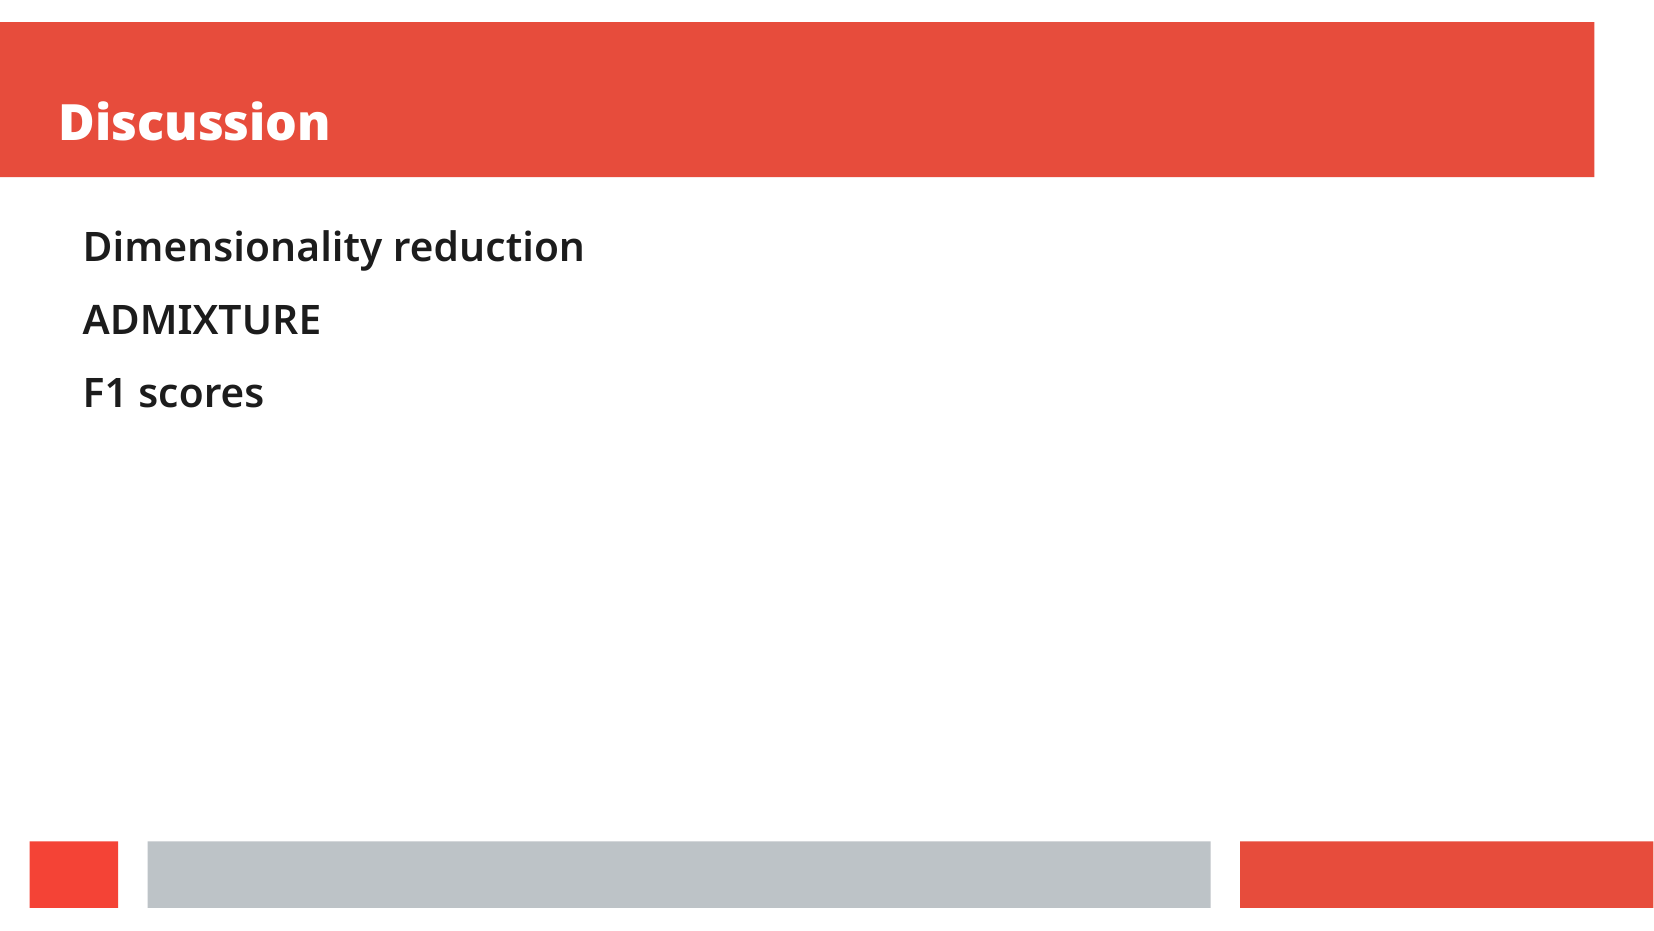

# Discussion
Dimensionality reduction
ADMIXTURE
F1 scores